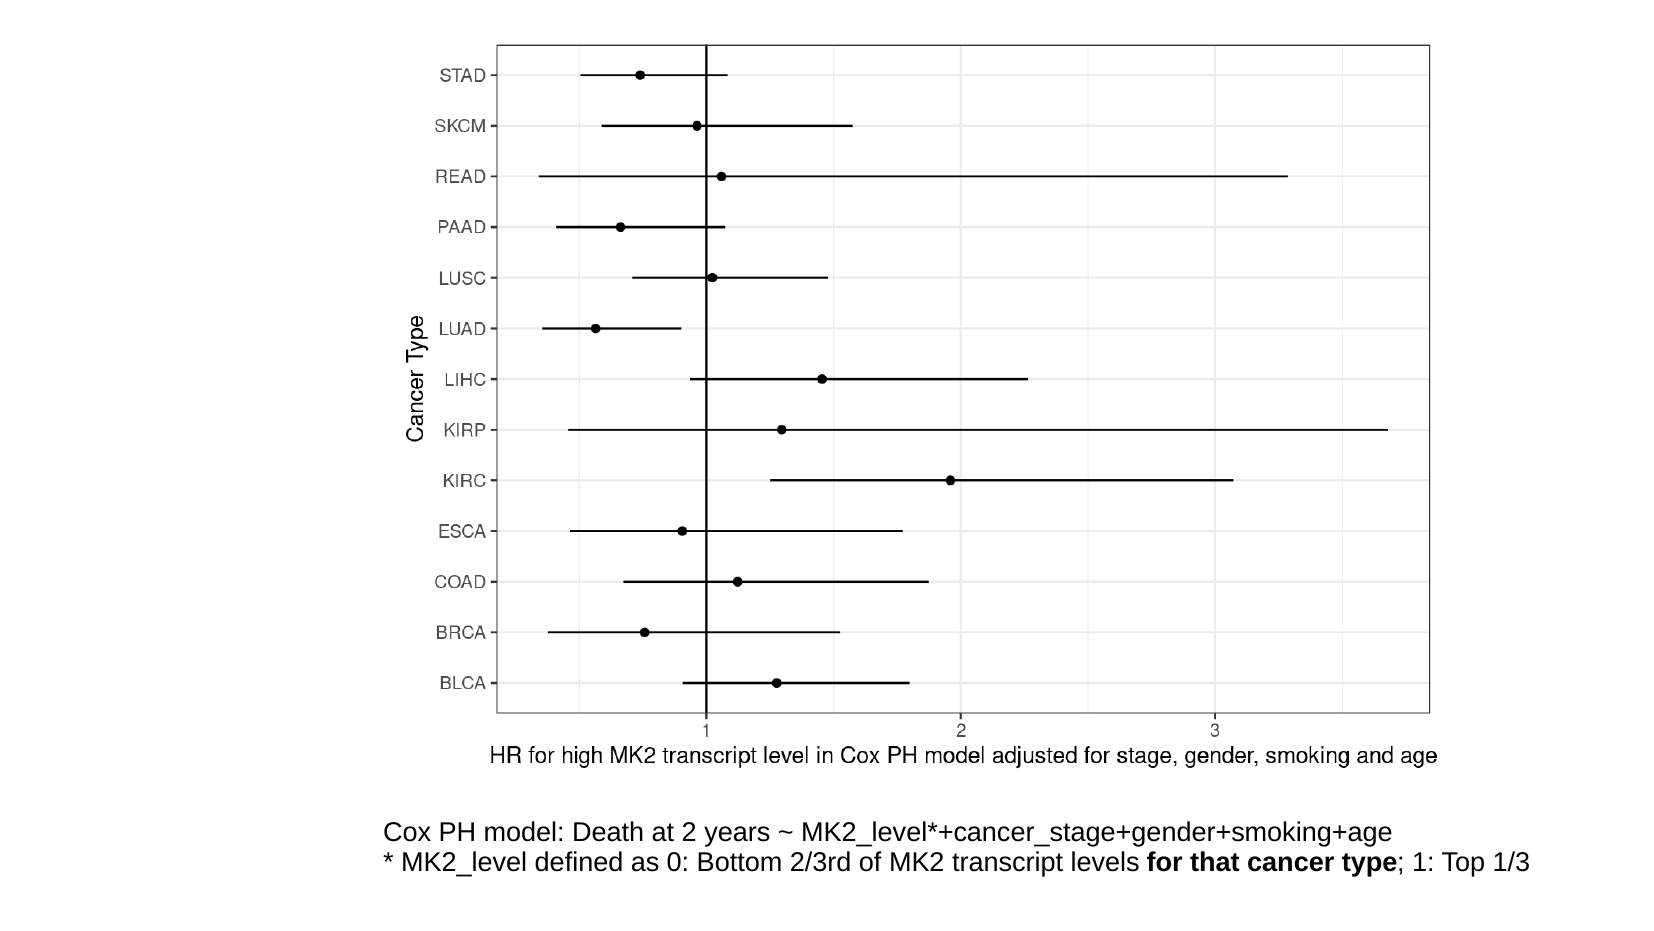

Cox PH model: Death at 2 years ~ MK2_level*+cancer_stage+gender+smoking+age
* MK2_level defined as 0: Bottom 2/3rd of MK2 transcript levels for that cancer type; 1: Top 1/3